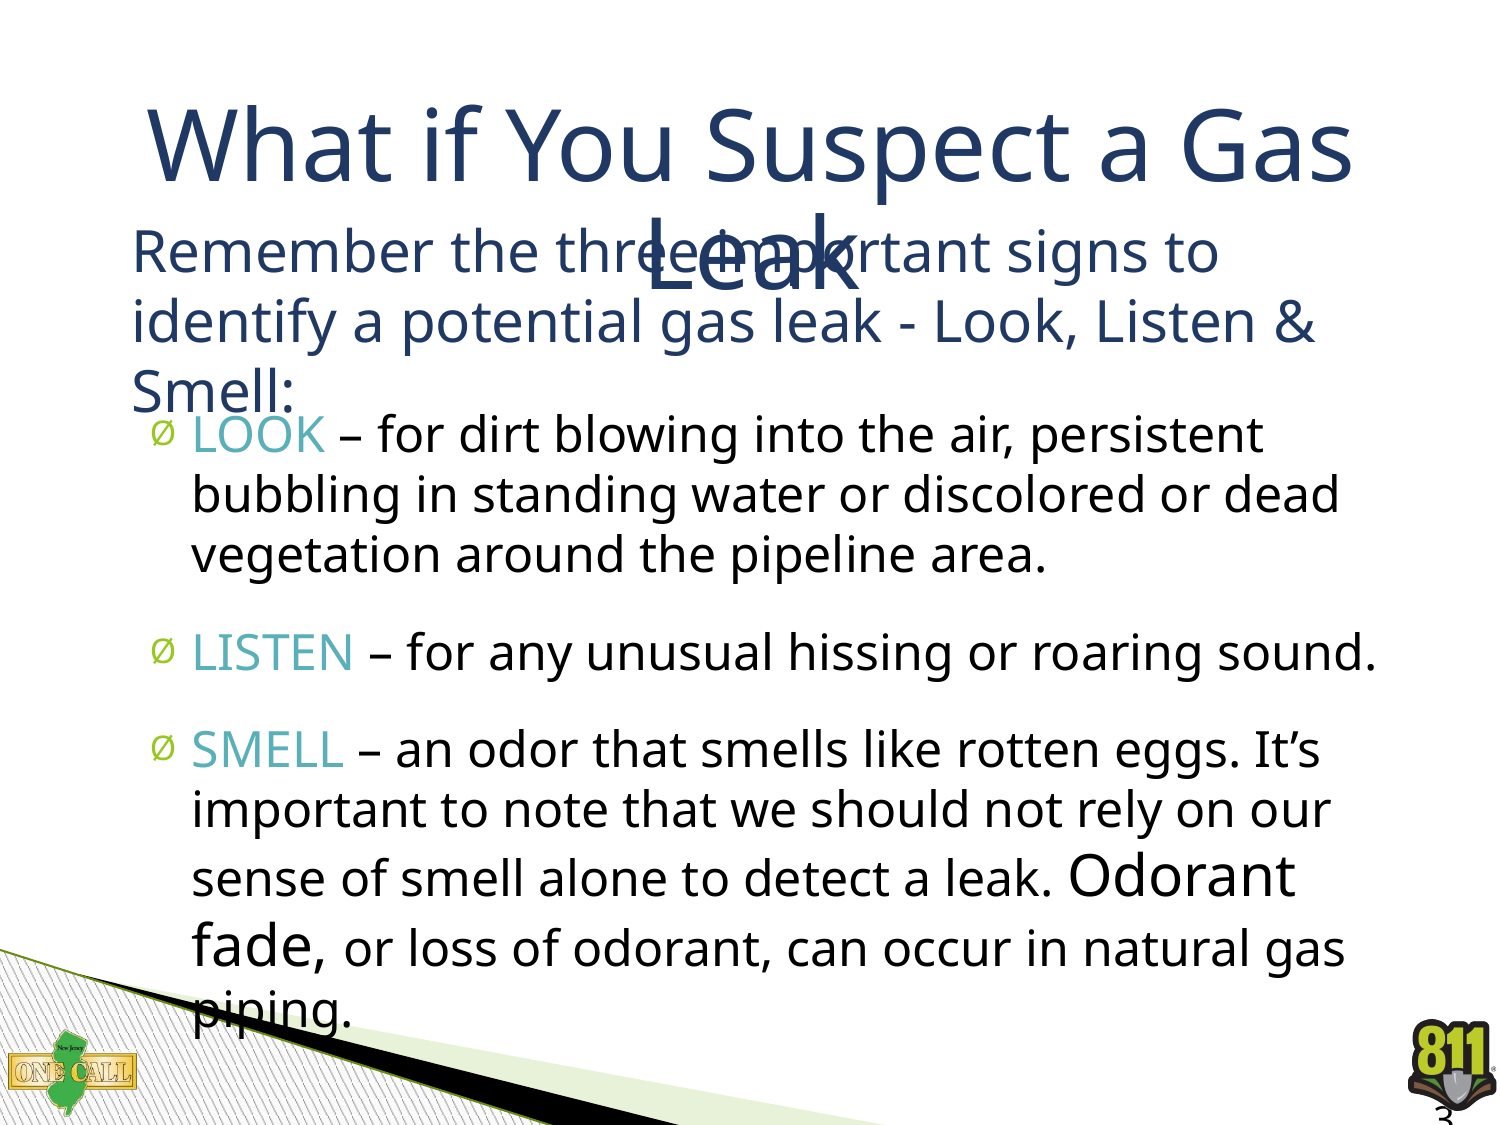

What if You Suspect a Gas Leak
Remember the three important signs to identify a potential gas leak - Look, Listen & Smell:
# LOOK – for dirt blowing into the air, persistent bubbling in standing water or discolored or dead vegetation around the pipeline area.
LISTEN – for any unusual hissing or roaring sound.
SMELL – an odor that smells like rotten eggs. It’s important to note that we should not rely on our sense of smell alone to detect a leak. Odorant fade, or loss of odorant, can occur in natural gas piping.